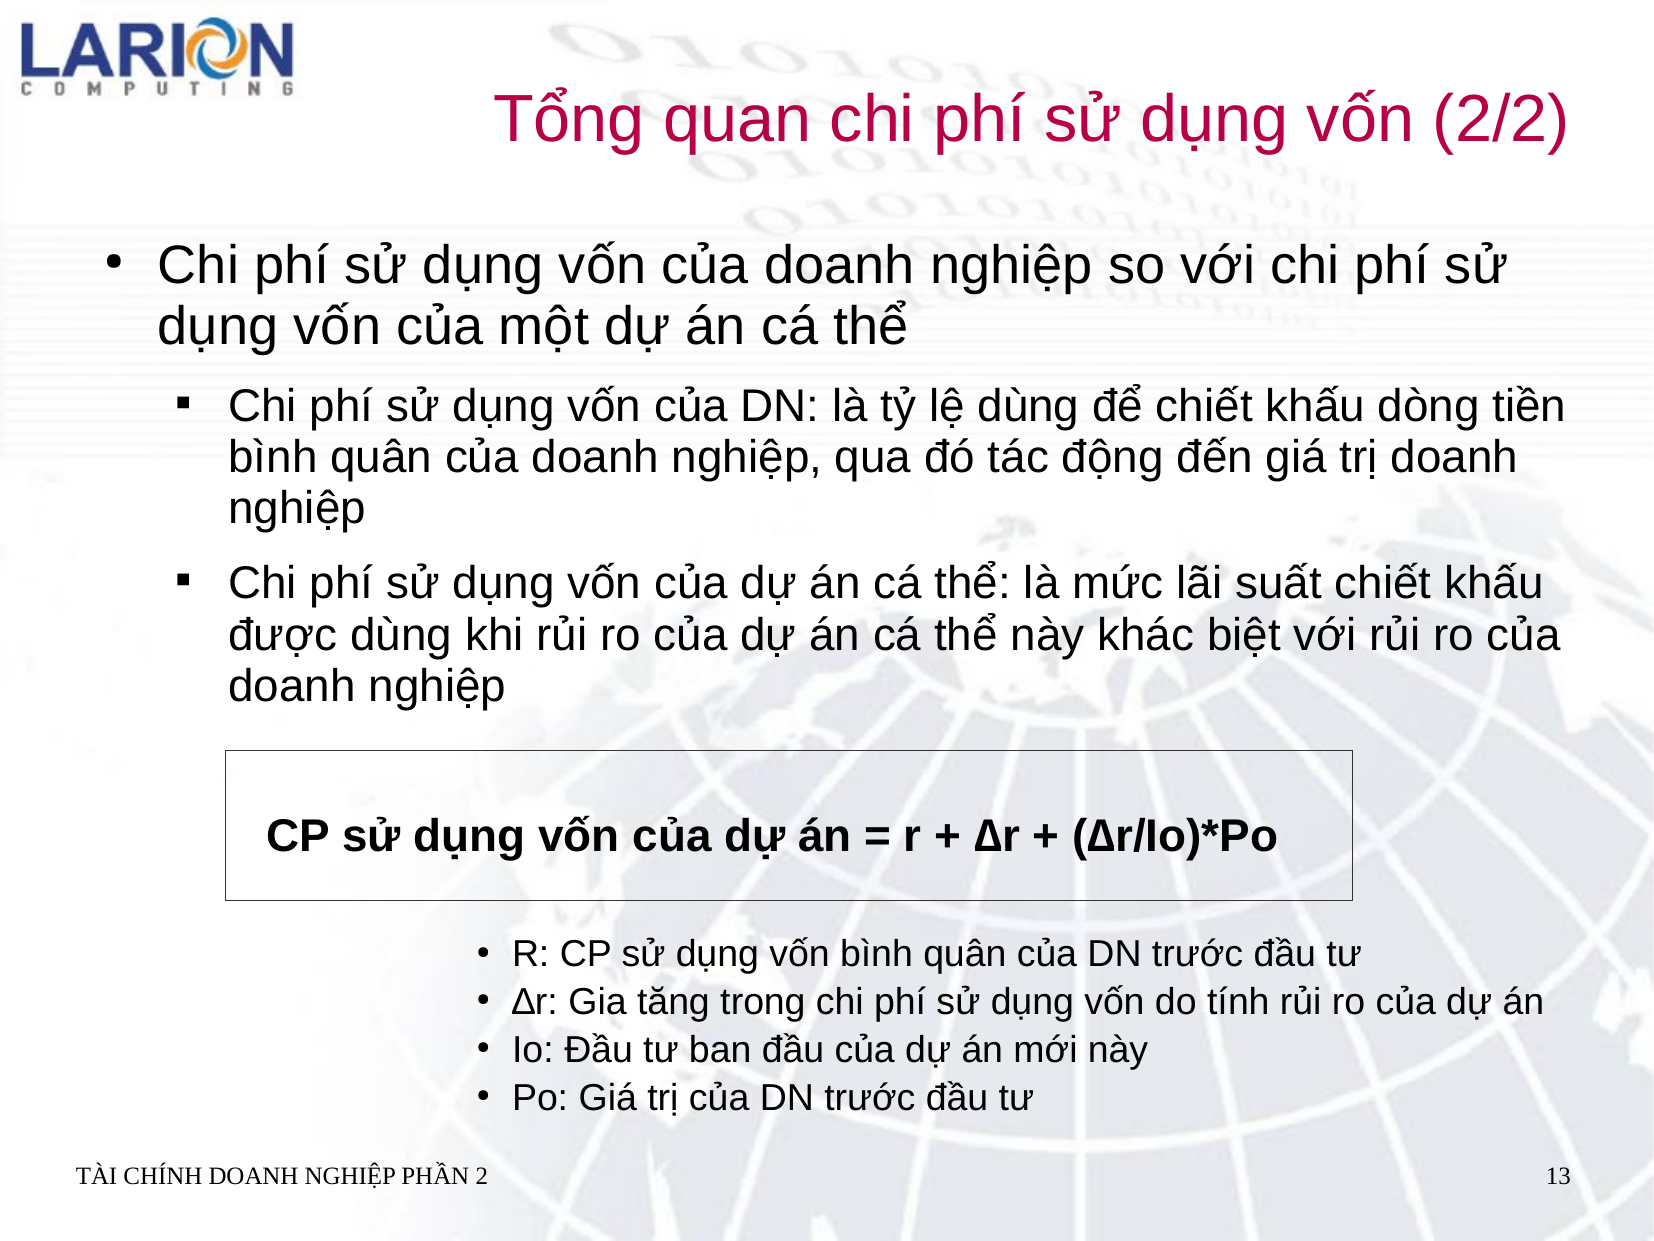

# Tổng quan chi phí sử dụng vốn (2/2)
Chi phí sử dụng vốn của doanh nghiệp so với chi phí sử dụng vốn của một dự án cá thể
Chi phí sử dụng vốn của DN: là tỷ lệ dùng để chiết khấu dòng tiền bình quân của doanh nghiệp, qua đó tác động đến giá trị doanh nghiệp
Chi phí sử dụng vốn của dự án cá thể: là mức lãi suất chiết khấu được dùng khi rủi ro của dự án cá thể này khác biệt với rủi ro của doanh nghiệp
 CP sử dụng vốn của dự án = r + ∆r + (∆r/Io)*Po
R: CP sử dụng vốn bình quân của DN trước đầu tư
∆r: Gia tăng trong chi phí sử dụng vốn do tính rủi ro của dự án
Io: Đầu tư ban đầu của dự án mới này
Po: Giá trị của DN trước đầu tư
TÀI CHÍNH DOANH NGHIỆP PHẦN 2
13